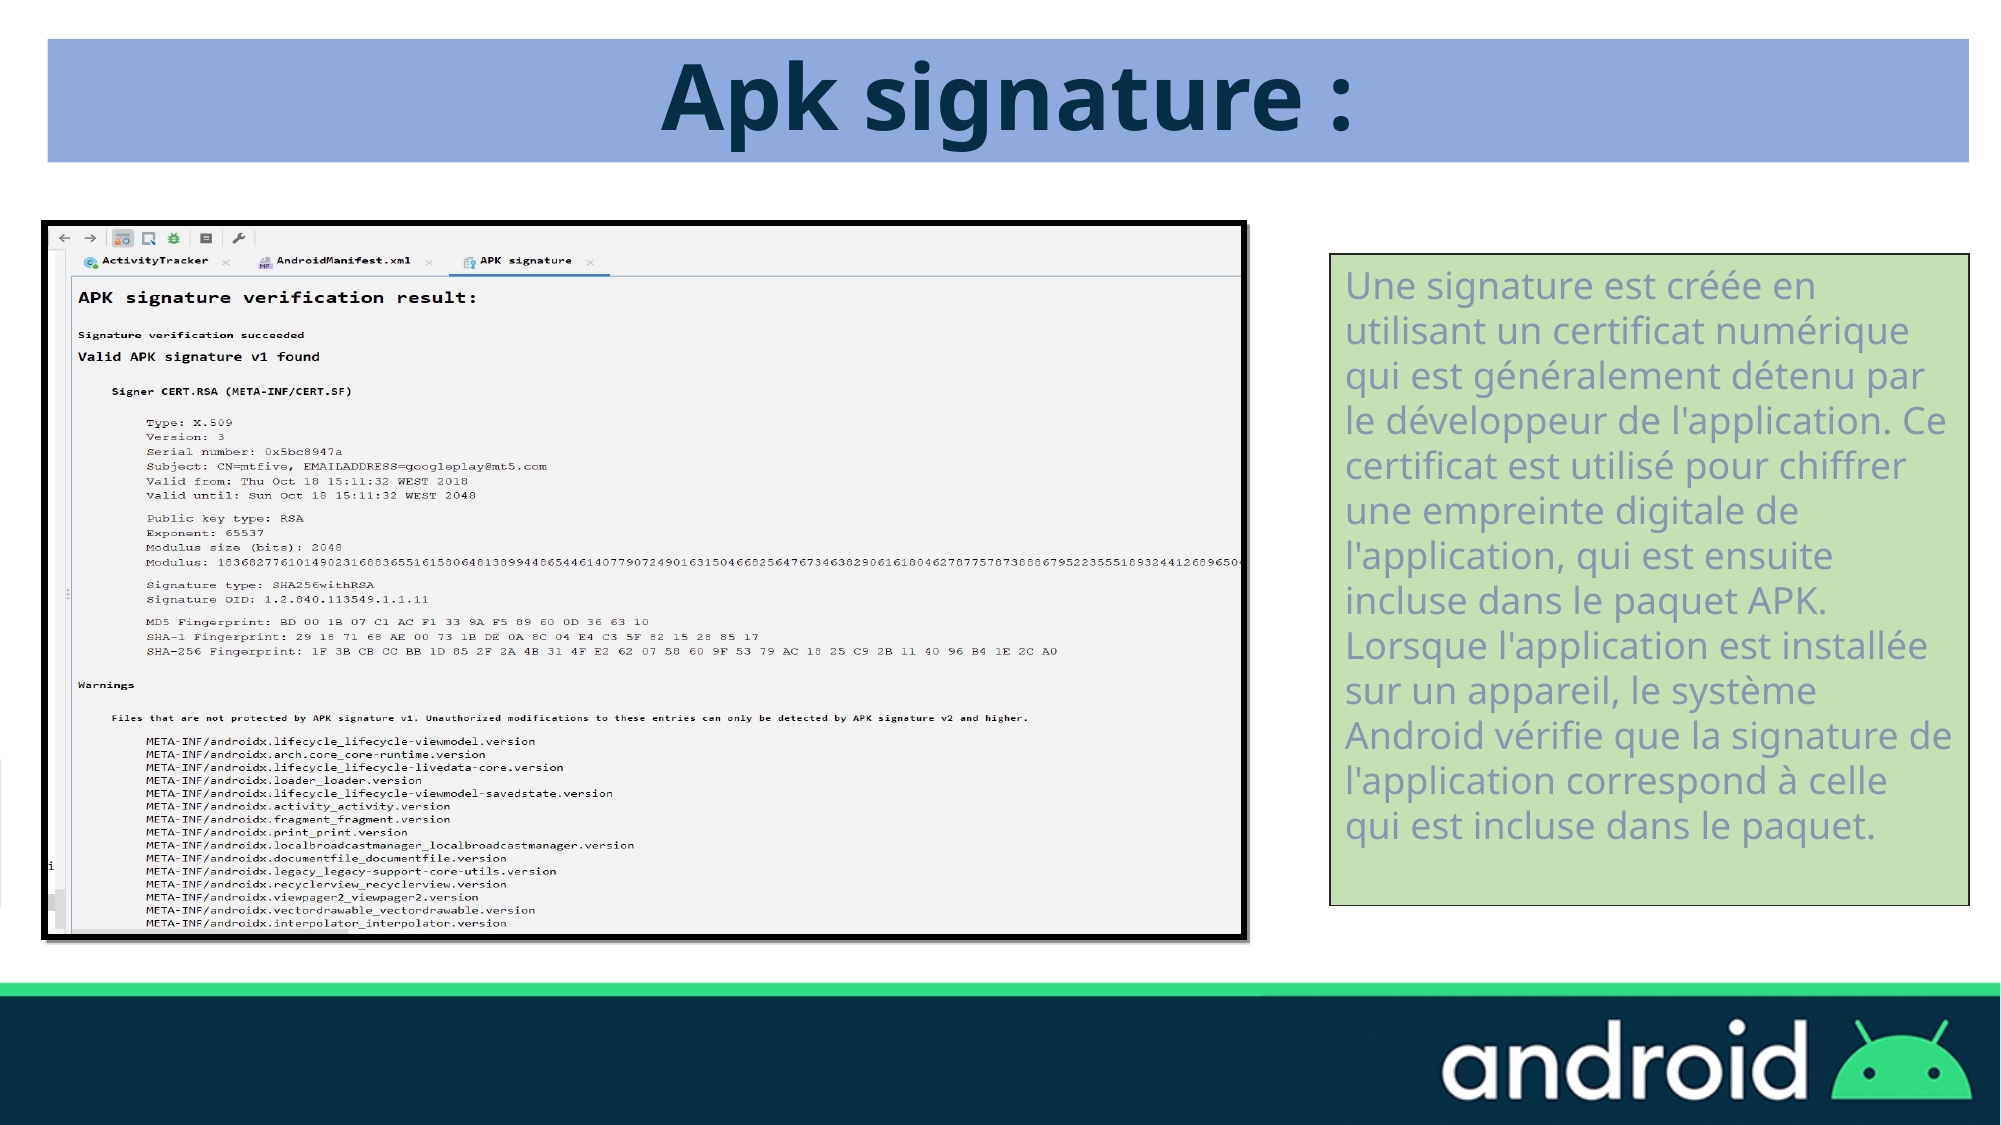

# Apk signature :
Une signature est créée en utilisant un certificat numérique qui est généralement détenu par le développeur de l'application. Ce certificat est utilisé pour chiffrer une empreinte digitale de l'application, qui est ensuite incluse dans le paquet APK. Lorsque l'application est installée sur un appareil, le système Android vérifie que la signature de l'application correspond à celle qui est incluse dans le paquet.